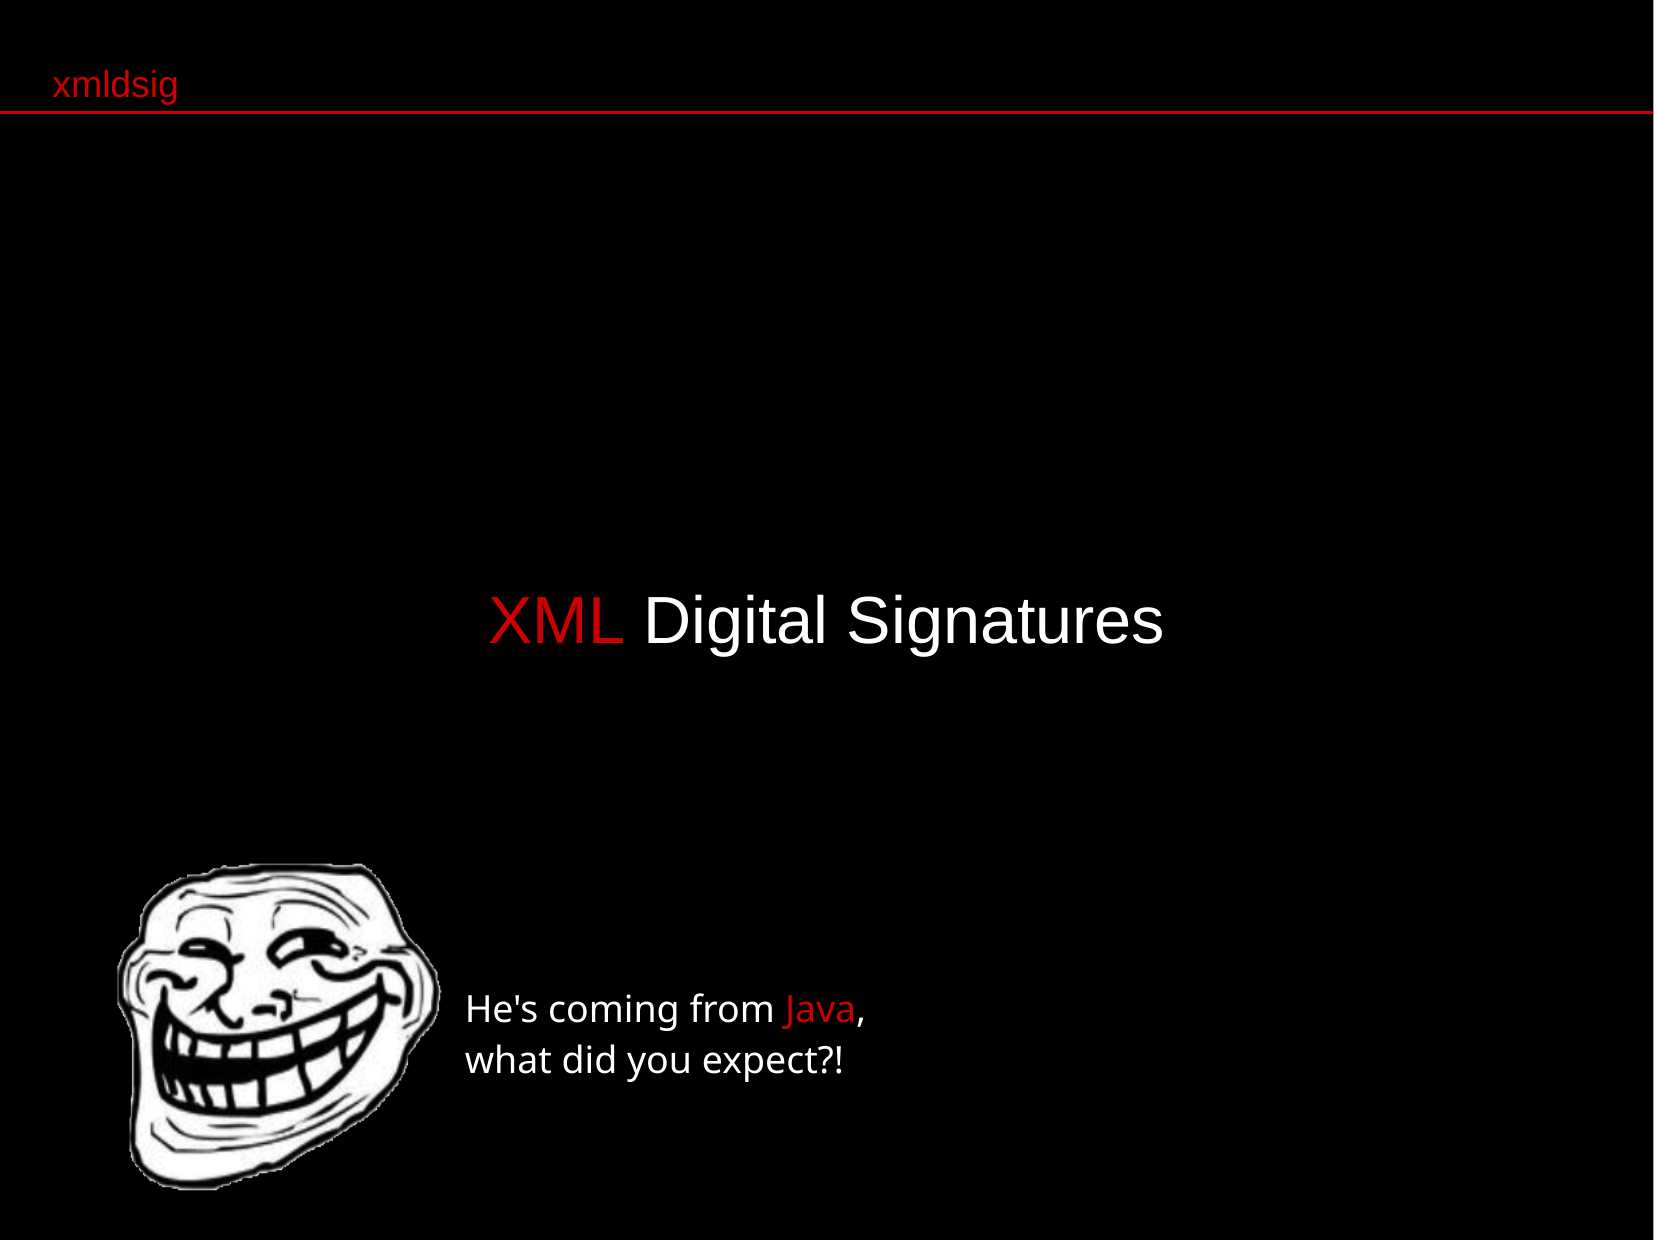

# XML Digital Signatures
xmldsig
He's coming from Java, what did you expect?!